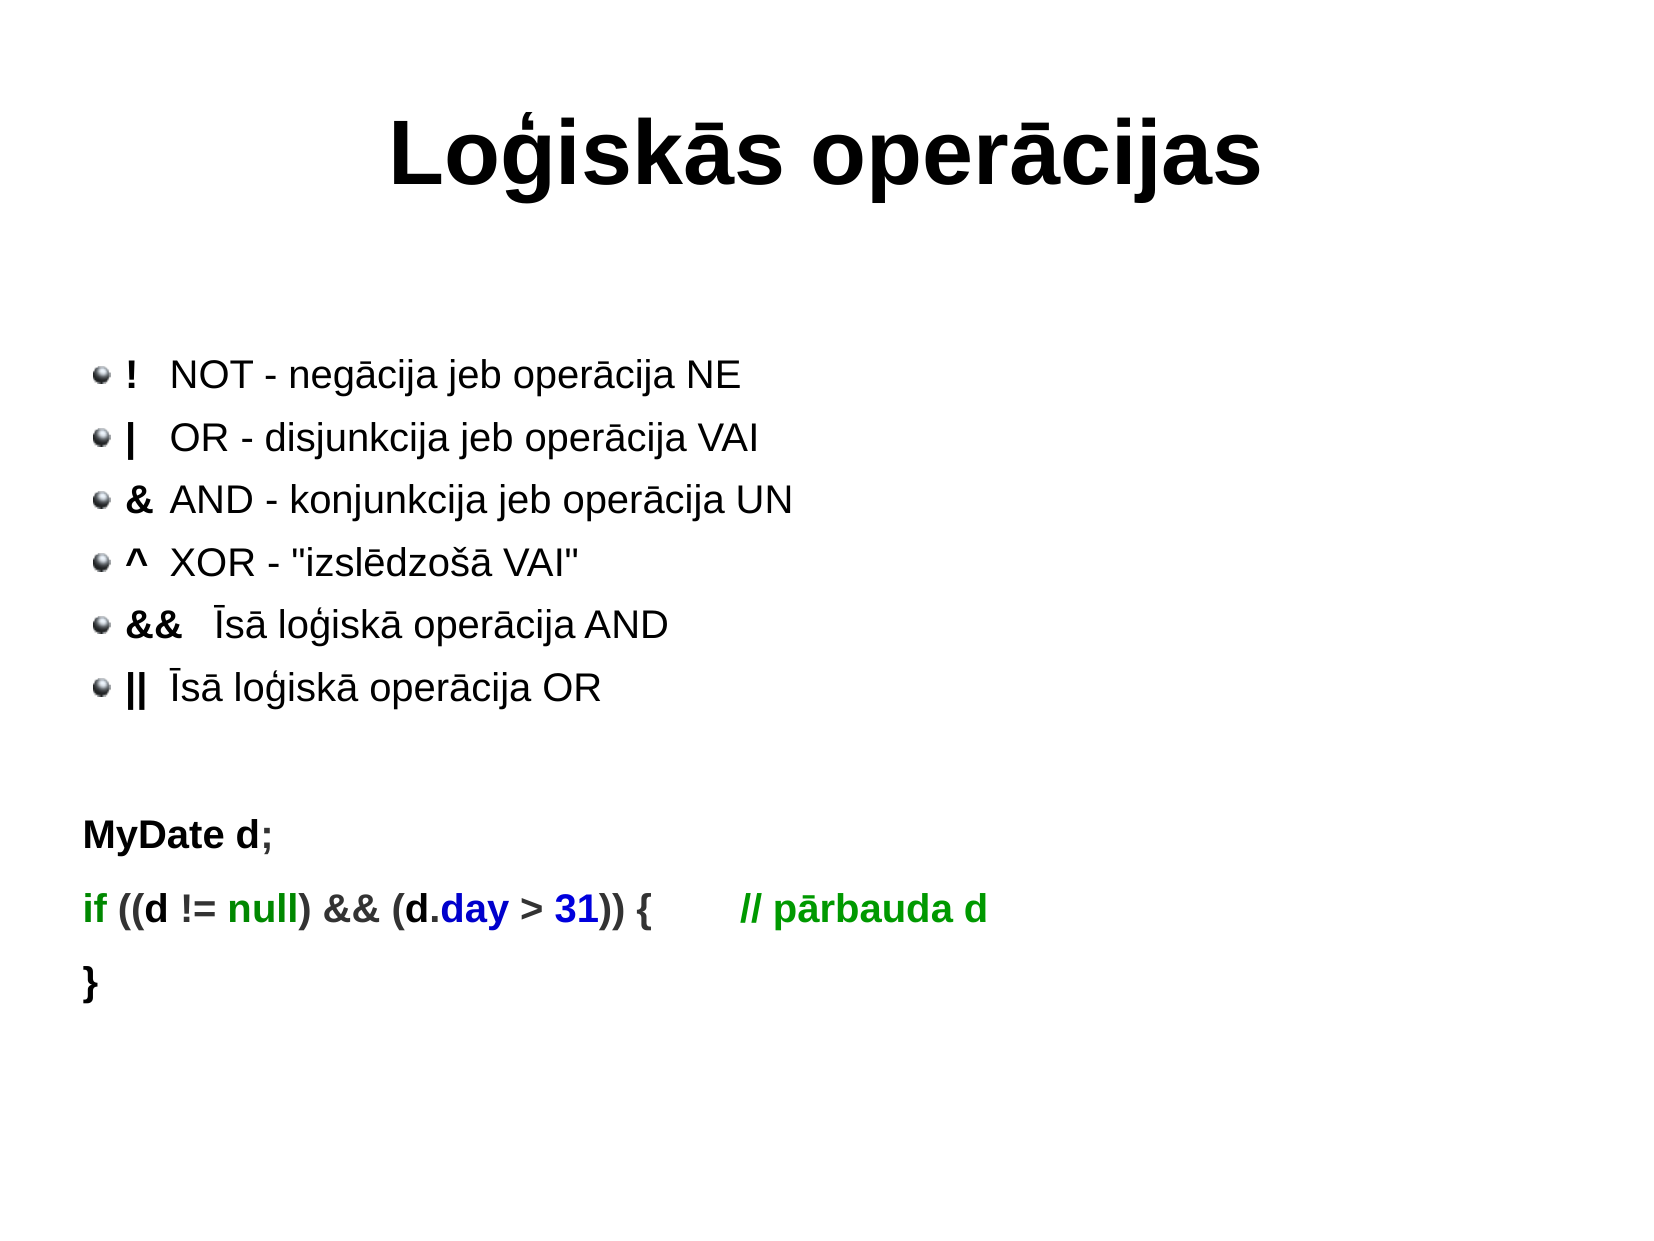

# Loģiskās operācijas
!	NOT - negācija jeb operācija NE
|	OR - disjunkcija jeb operācija VAI
&	AND - konjunkcija jeb operācija UN
^	XOR - "izslēdzošā VAI"
&&	Īsā loģiskā operācija AND
||	Īsā loģiskā operācija OR
MyDate d;
if ((d != null) && (d.day > 31)) { // pārbauda d
}